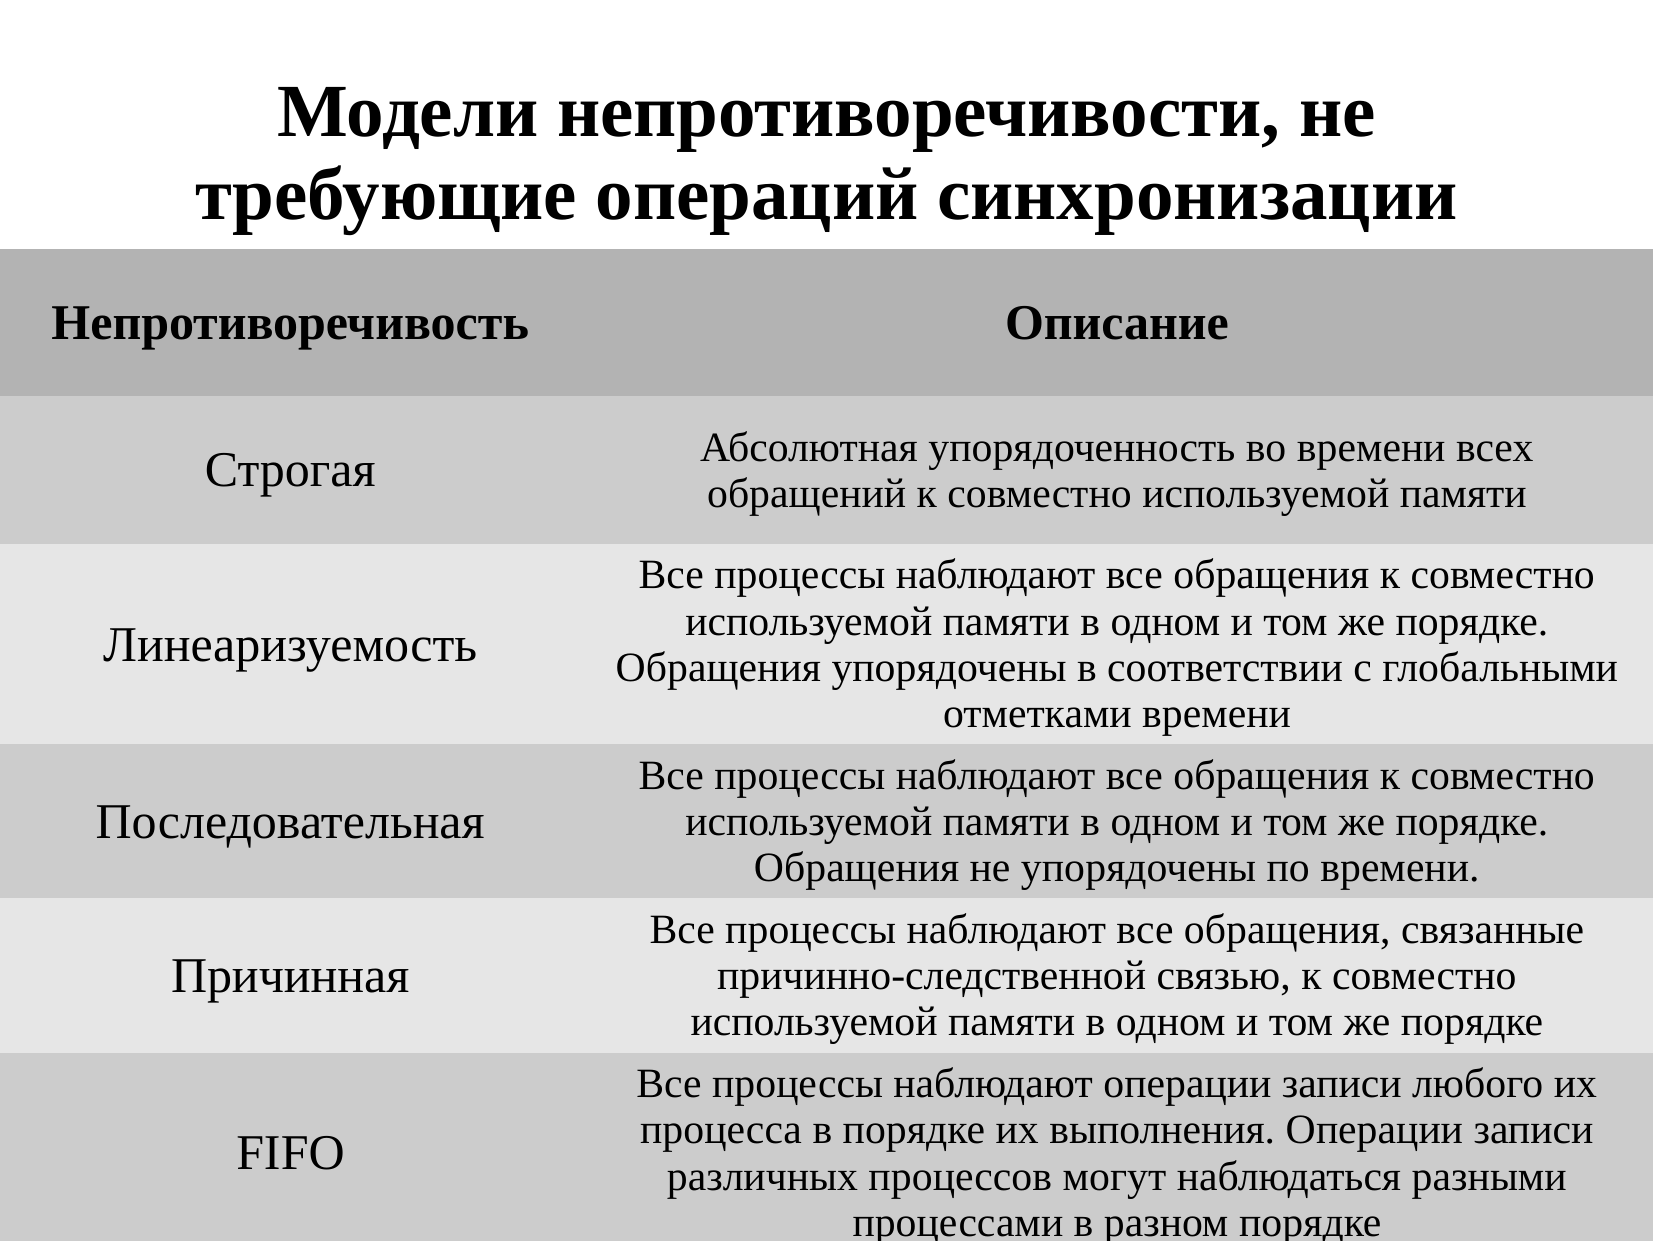

# Модели непротиворечивости, не требующие операций синхронизации
| Непротиворечивость | Описание |
| --- | --- |
| Строгая | Абсолютная упорядоченность во времени всех обращений к совместно используемой памяти |
| Линеаризуемость | Все процессы наблюдают все обращения к совместно используемой памяти в одном и том же порядке. Обращения упорядочены в соответствии с глобальными отметками времени |
| Последовательная | Все процессы наблюдают все обращения к совместно используемой памяти в одном и том же порядке. Обращения не упорядочены по времени. |
| Причинная | Все процессы наблюдают все обращения, связанные причинно-следственной связью, к совместно используемой памяти в одном и том же порядке |
| FIFO | Все процессы наблюдают операции записи любого их процесса в порядке их выполнения. Операции записи различных процессов могут наблюдаться разными процессами в разном порядке |